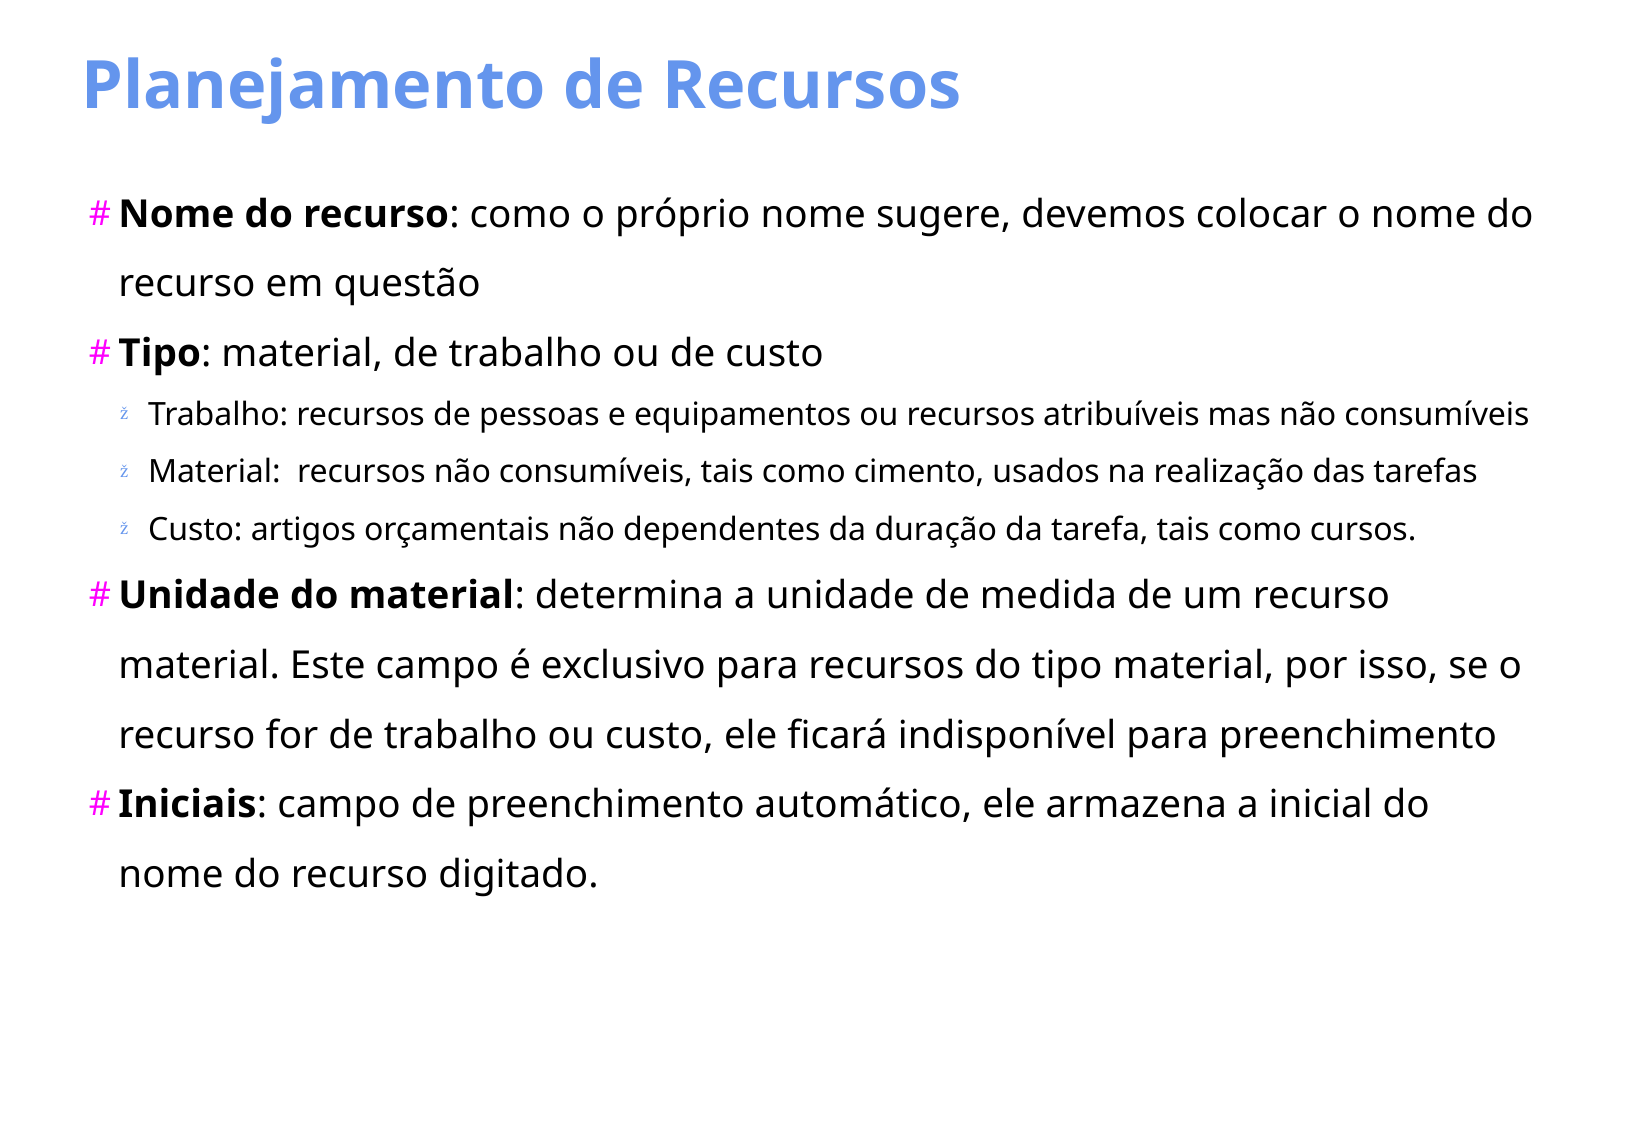

# Planejamento de Recursos
Nome do recurso: como o próprio nome sugere, devemos colocar o nome do recurso em questão
Tipo: material, de trabalho ou de custo
Trabalho: recursos de pessoas e equipamentos ou recursos atribuíveis mas não consumíveis
Material: recursos não consumíveis, tais como cimento, usados na realização das tarefas
Custo: artigos orçamentais não dependentes da duração da tarefa, tais como cursos.
Unidade do material: determina a unidade de medida de um recurso material. Este campo é exclusivo para recursos do tipo material, por isso, se o recurso for de trabalho ou custo, ele ficará indisponível para preenchimento
Iniciais: campo de preenchimento automático, ele armazena a inicial do nome do recurso digitado.